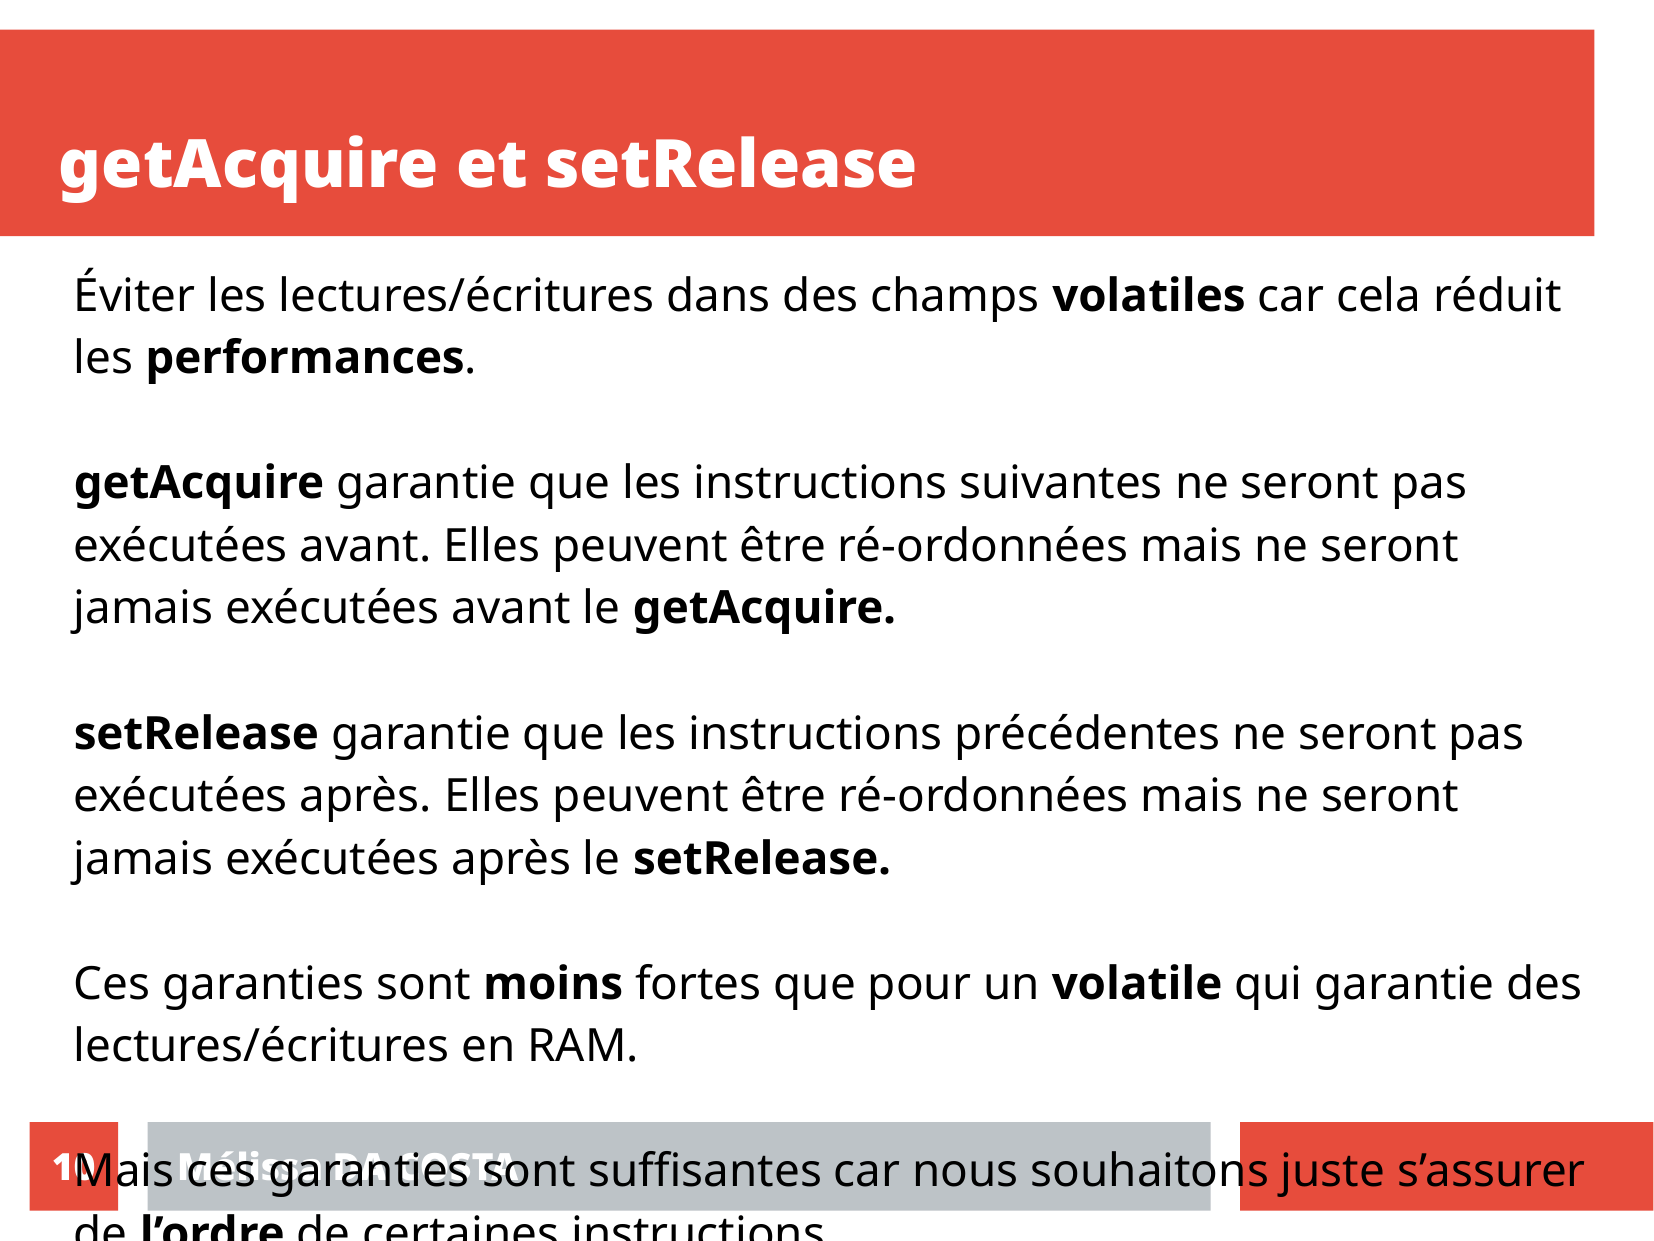

# getAcquire et setRelease
Éviter les lectures/écritures dans des champs volatiles car cela réduit les performances.
getAcquire garantie que les instructions suivantes ne seront pas exécutées avant. Elles peuvent être ré-ordonnées mais ne seront jamais exécutées avant le getAcquire.
setRelease garantie que les instructions précédentes ne seront pas exécutées après. Elles peuvent être ré-ordonnées mais ne seront jamais exécutées après le setRelease.
Ces garanties sont moins fortes que pour un volatile qui garantie des lectures/écritures en RAM.
Mais ces garanties sont suffisantes car nous souhaitons juste s’assurer de l’ordre de certaines instructions.
10
Mélissa DA COSTA